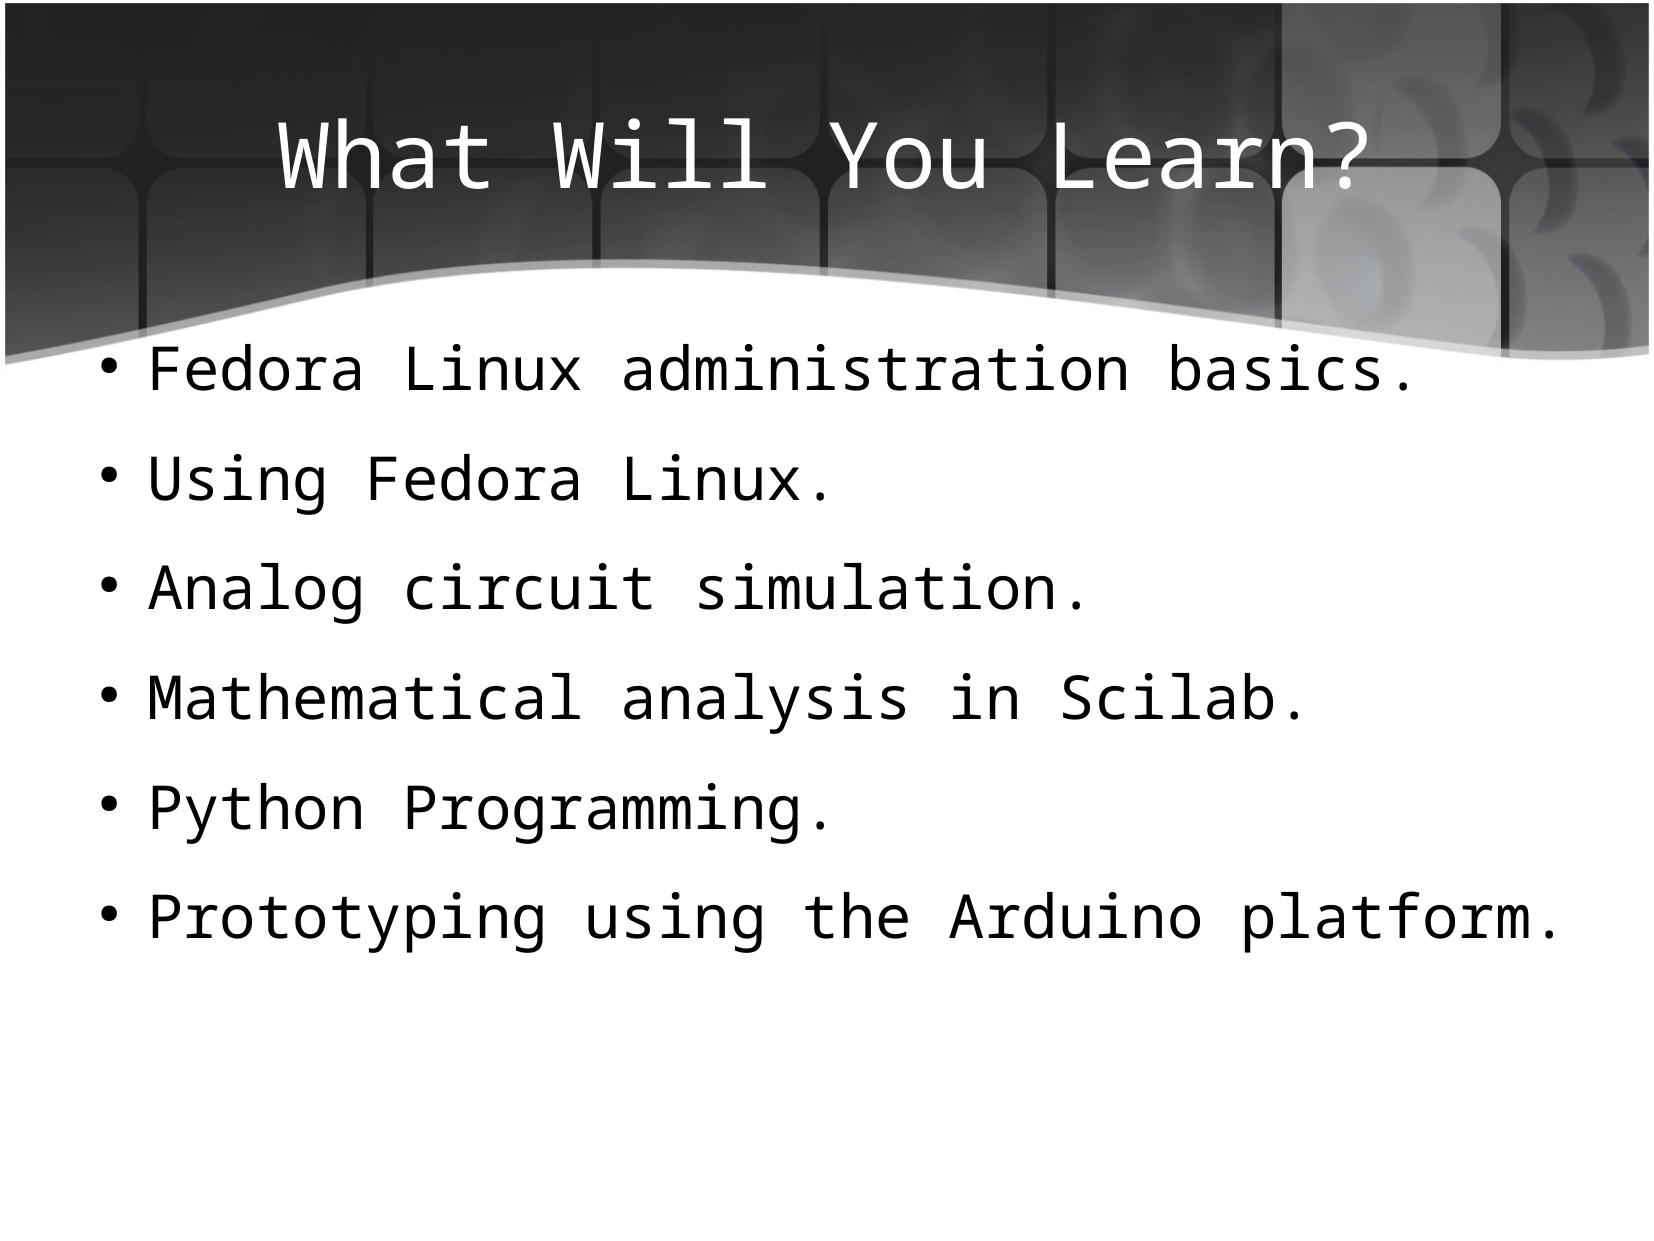

# What Will You Learn?
Fedora Linux administration basics.
Using Fedora Linux.
Analog circuit simulation.
Mathematical analysis in Scilab.
Python Programming.
Prototyping using the Arduino platform.